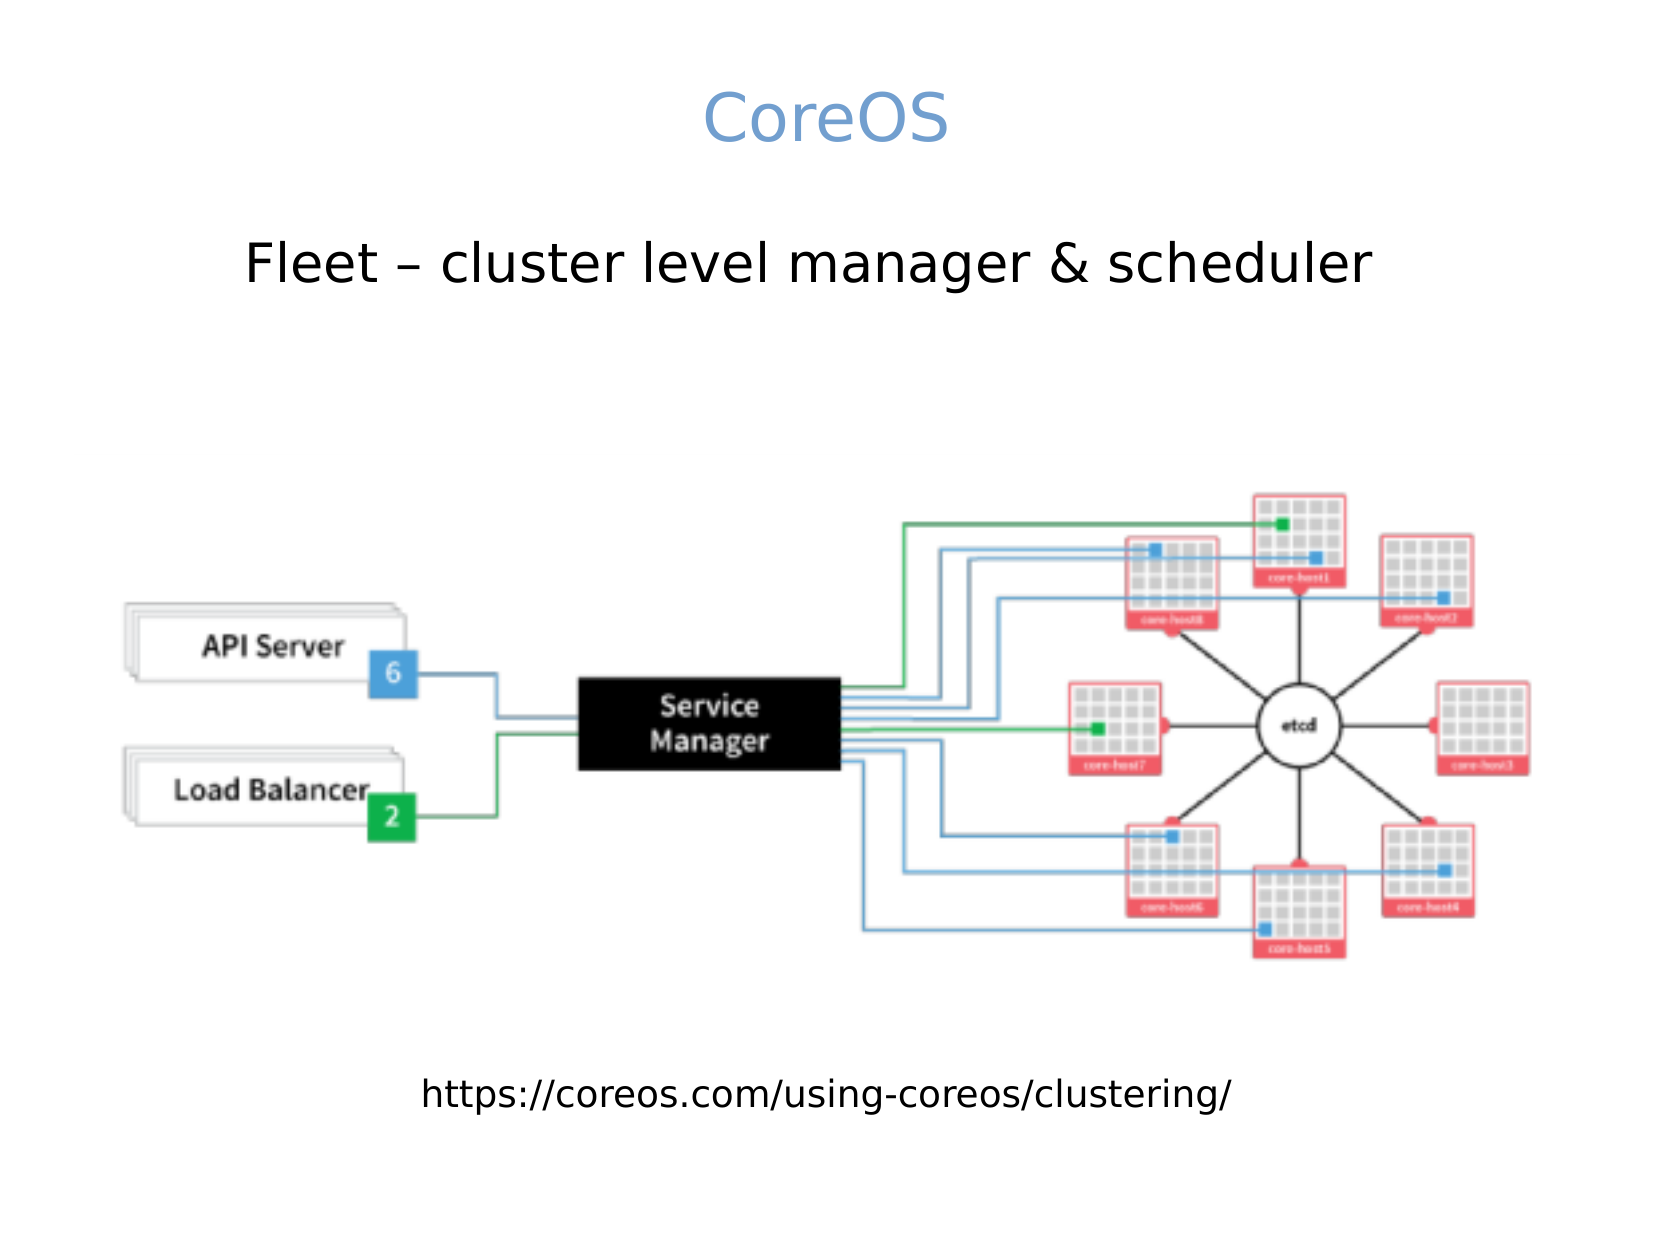

CoreOS
Fleet – cluster level manager & scheduler
https://coreos.com/using-coreos/clustering/